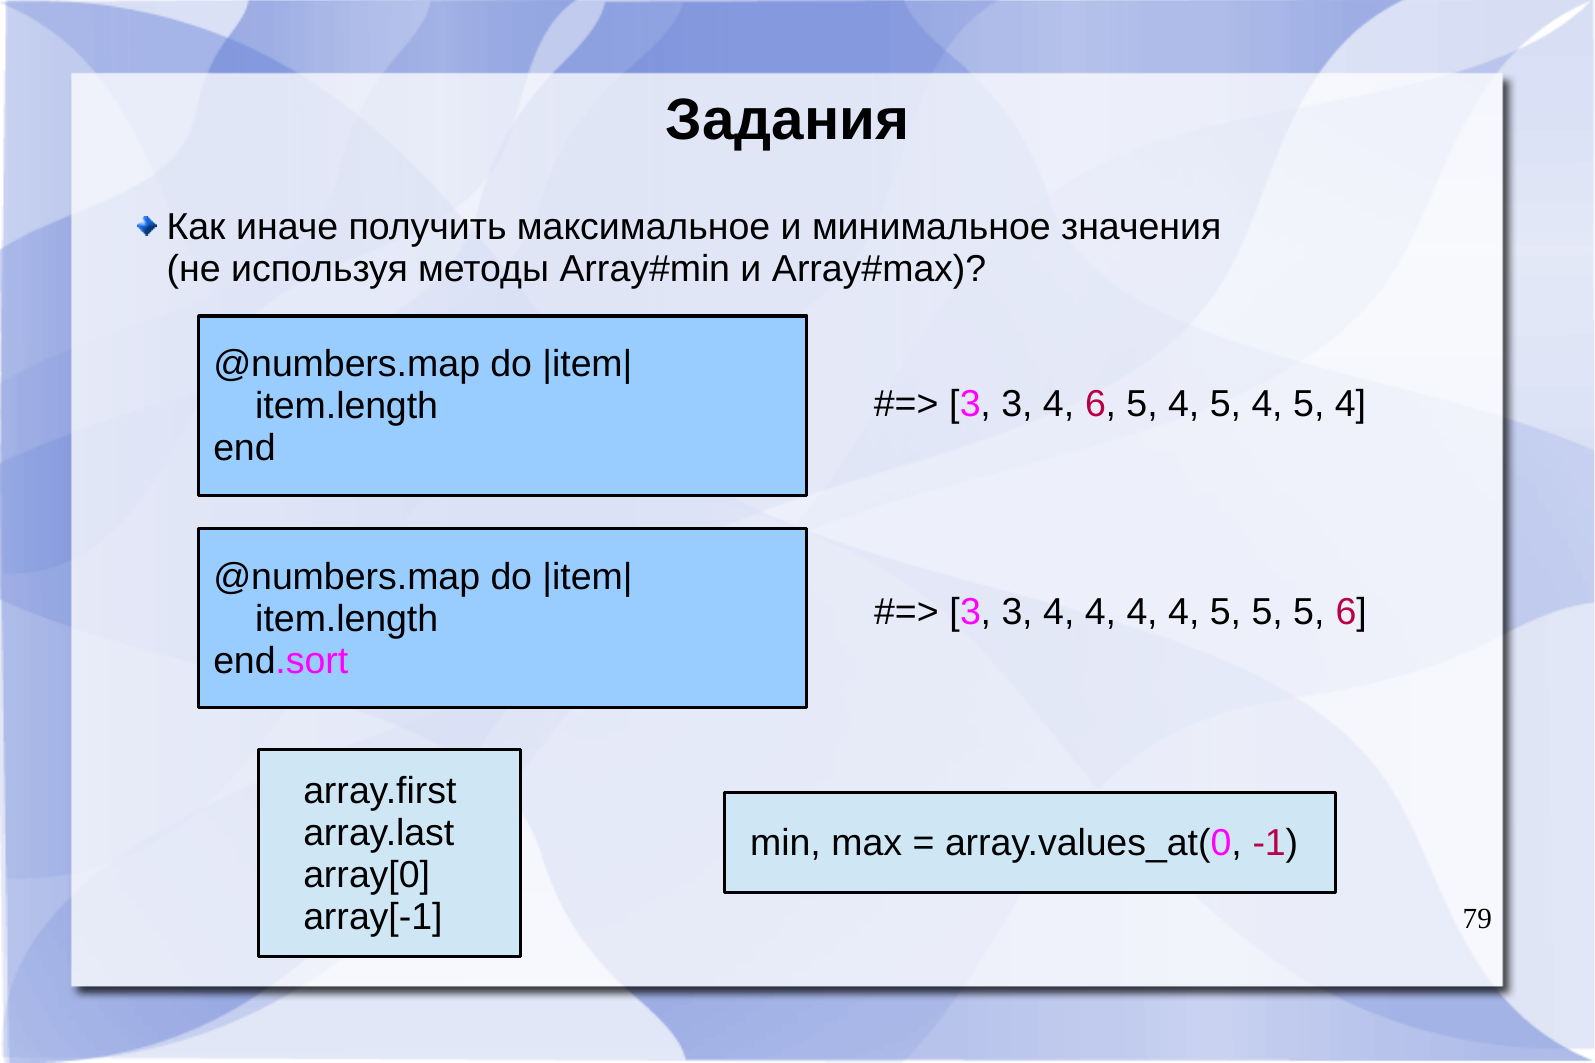

# Задания
 Как иначе получить максимальное и минимальное значения
 (не используя методы Array#min и Array#max)?
@numbers.map do |item|
 item.length
end
#=> [3, 3, 4, 6, 5, 4, 5, 4, 5, 4]
@numbers.map do |item|
 item.length
end.sort
#=> [3, 3, 4, 4, 4, 4, 5, 5, 5, 6]
array.first
array.last
array[0]
array[-1]
 min, max = array.values_at(0, -1)
79